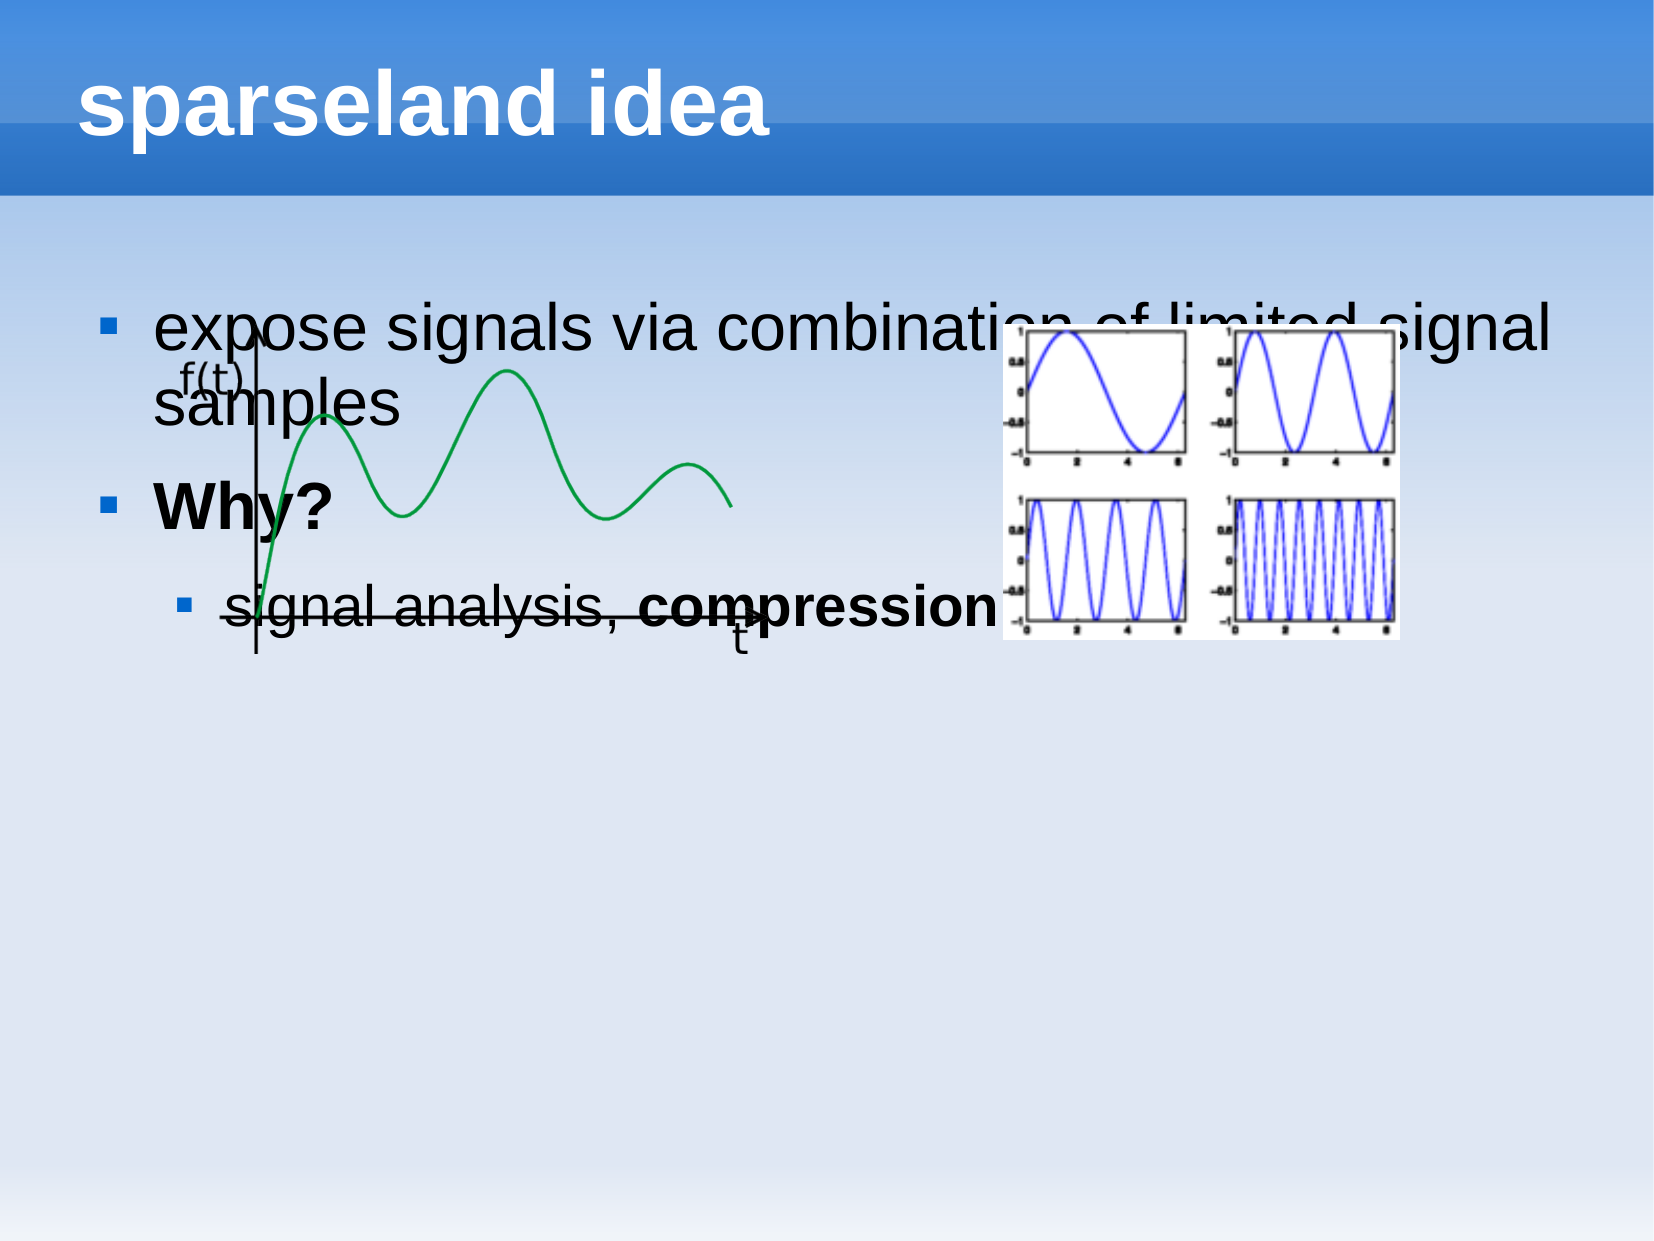

sparseland idea
# expose signals via combination of limited signal samples
Why?
signal analysis, compression etc.